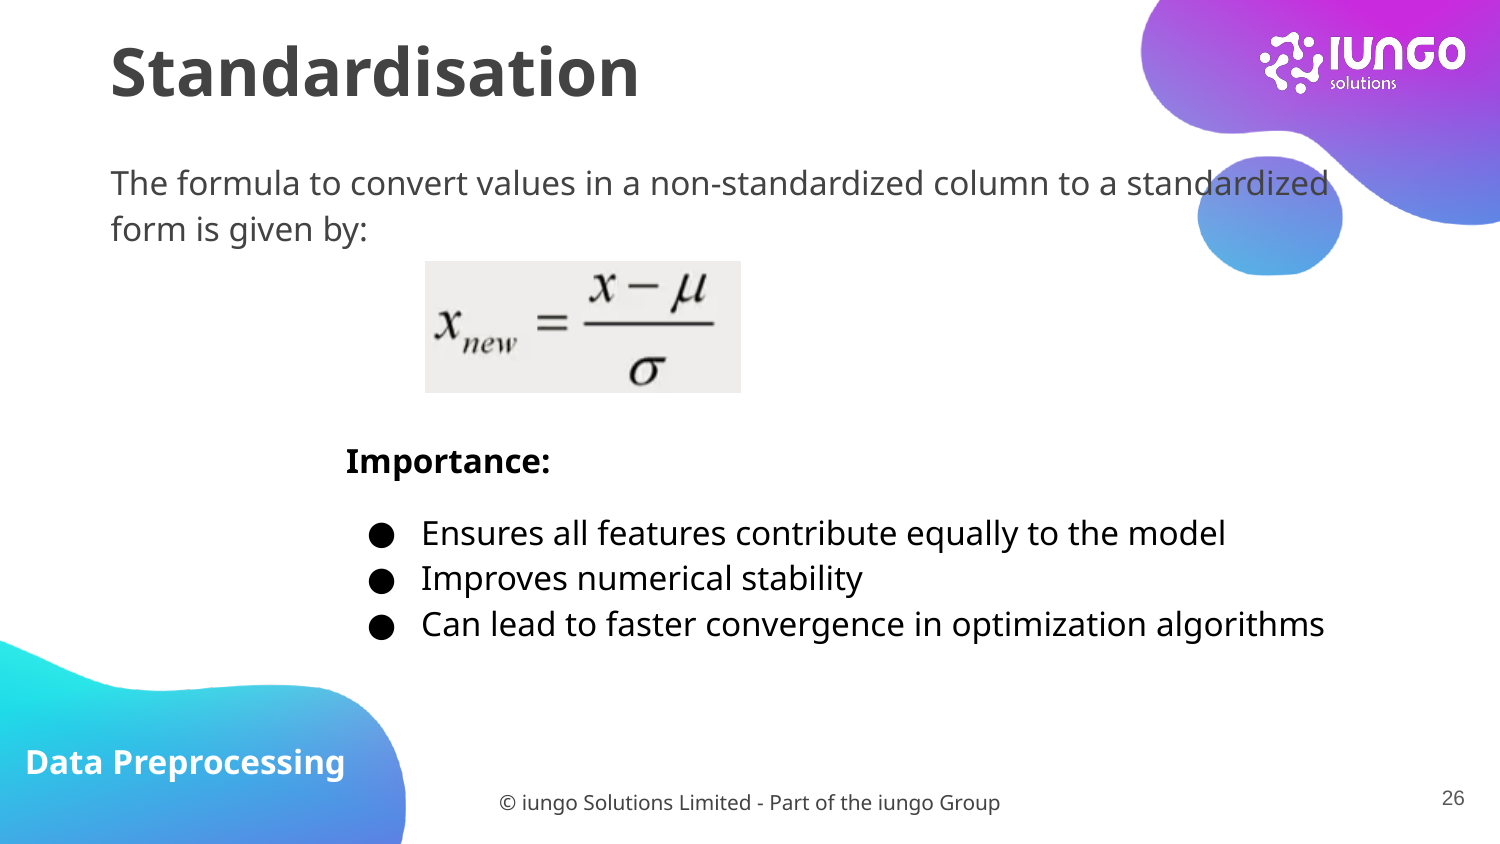

# Standardisation
The formula to convert values in a non-standardized column to a standardized form is given by:
Importance:
Ensures all features contribute equally to the model
Improves numerical stability
Can lead to faster convergence in optimization algorithms
Data Preprocessing